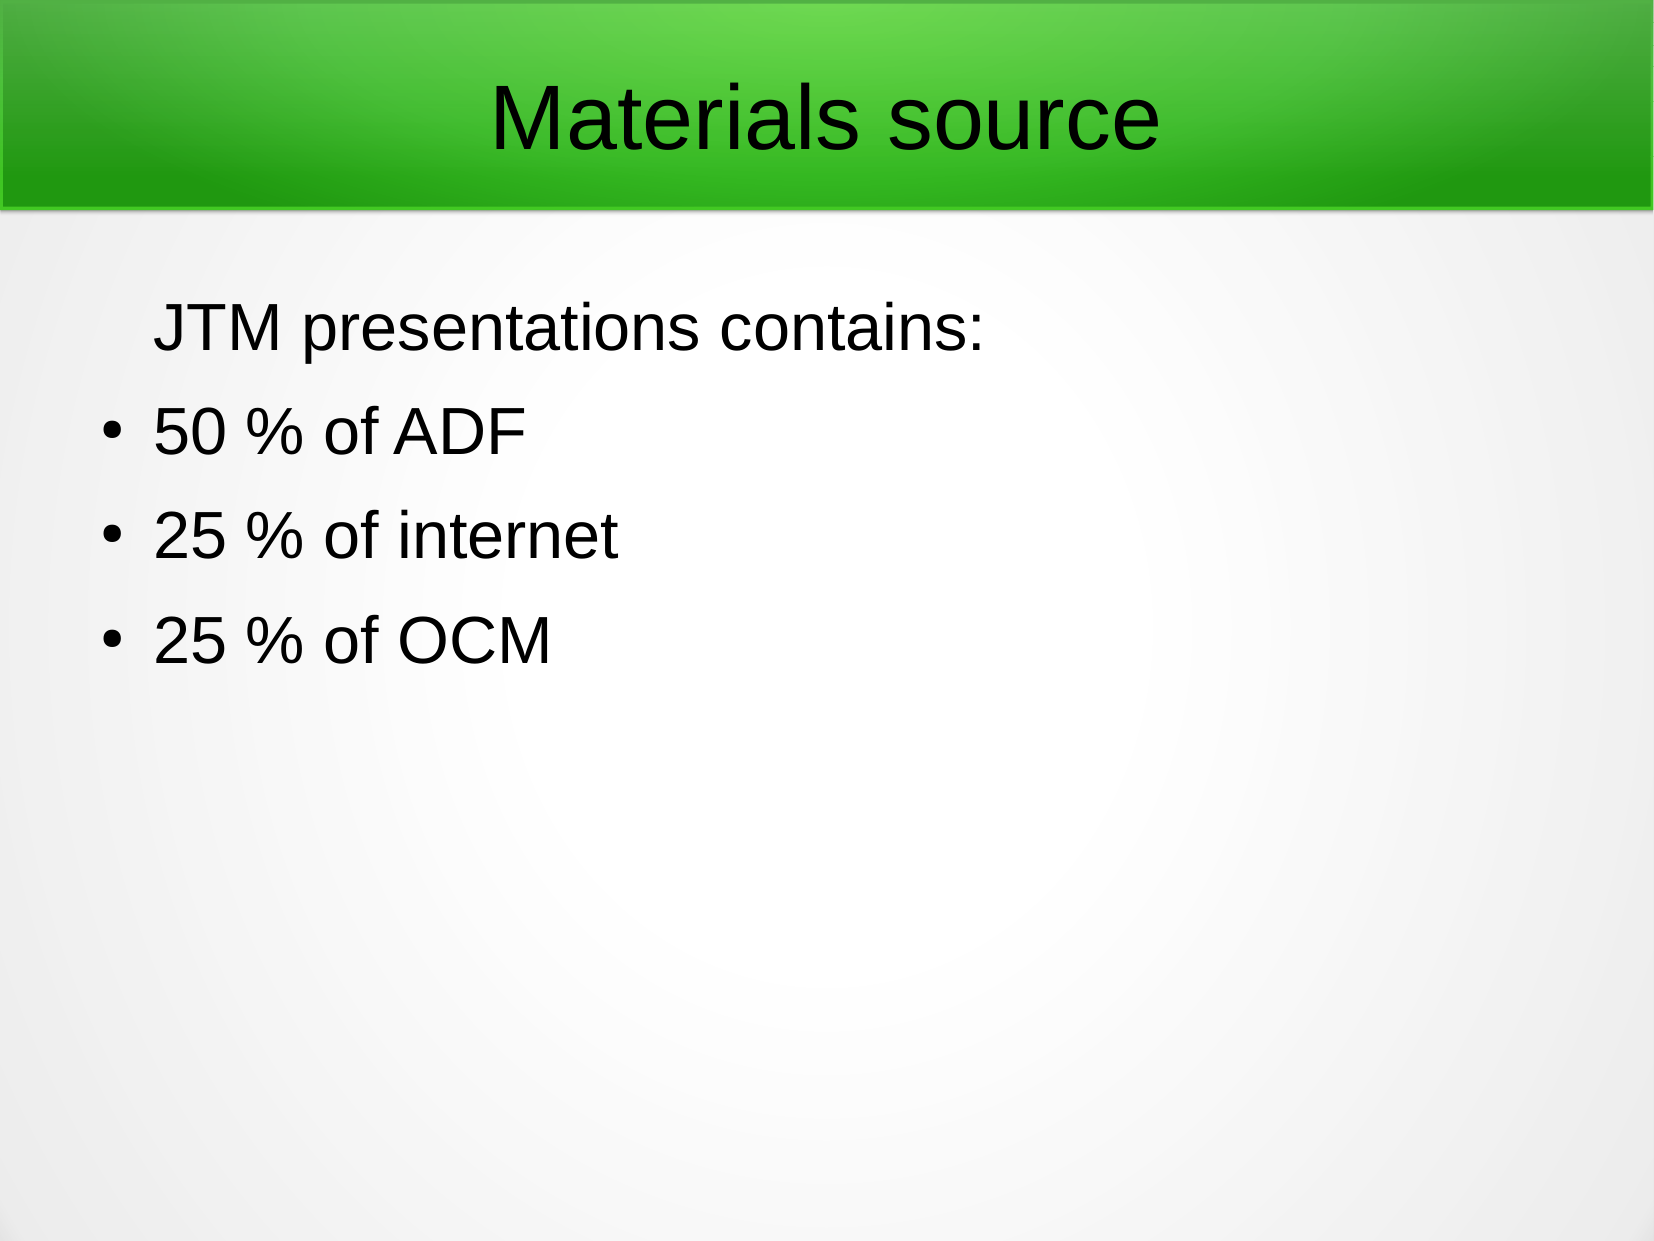

# Materials source
JTM presentations contains:
50 % of ADF
25 % of internet
25 % of OCM